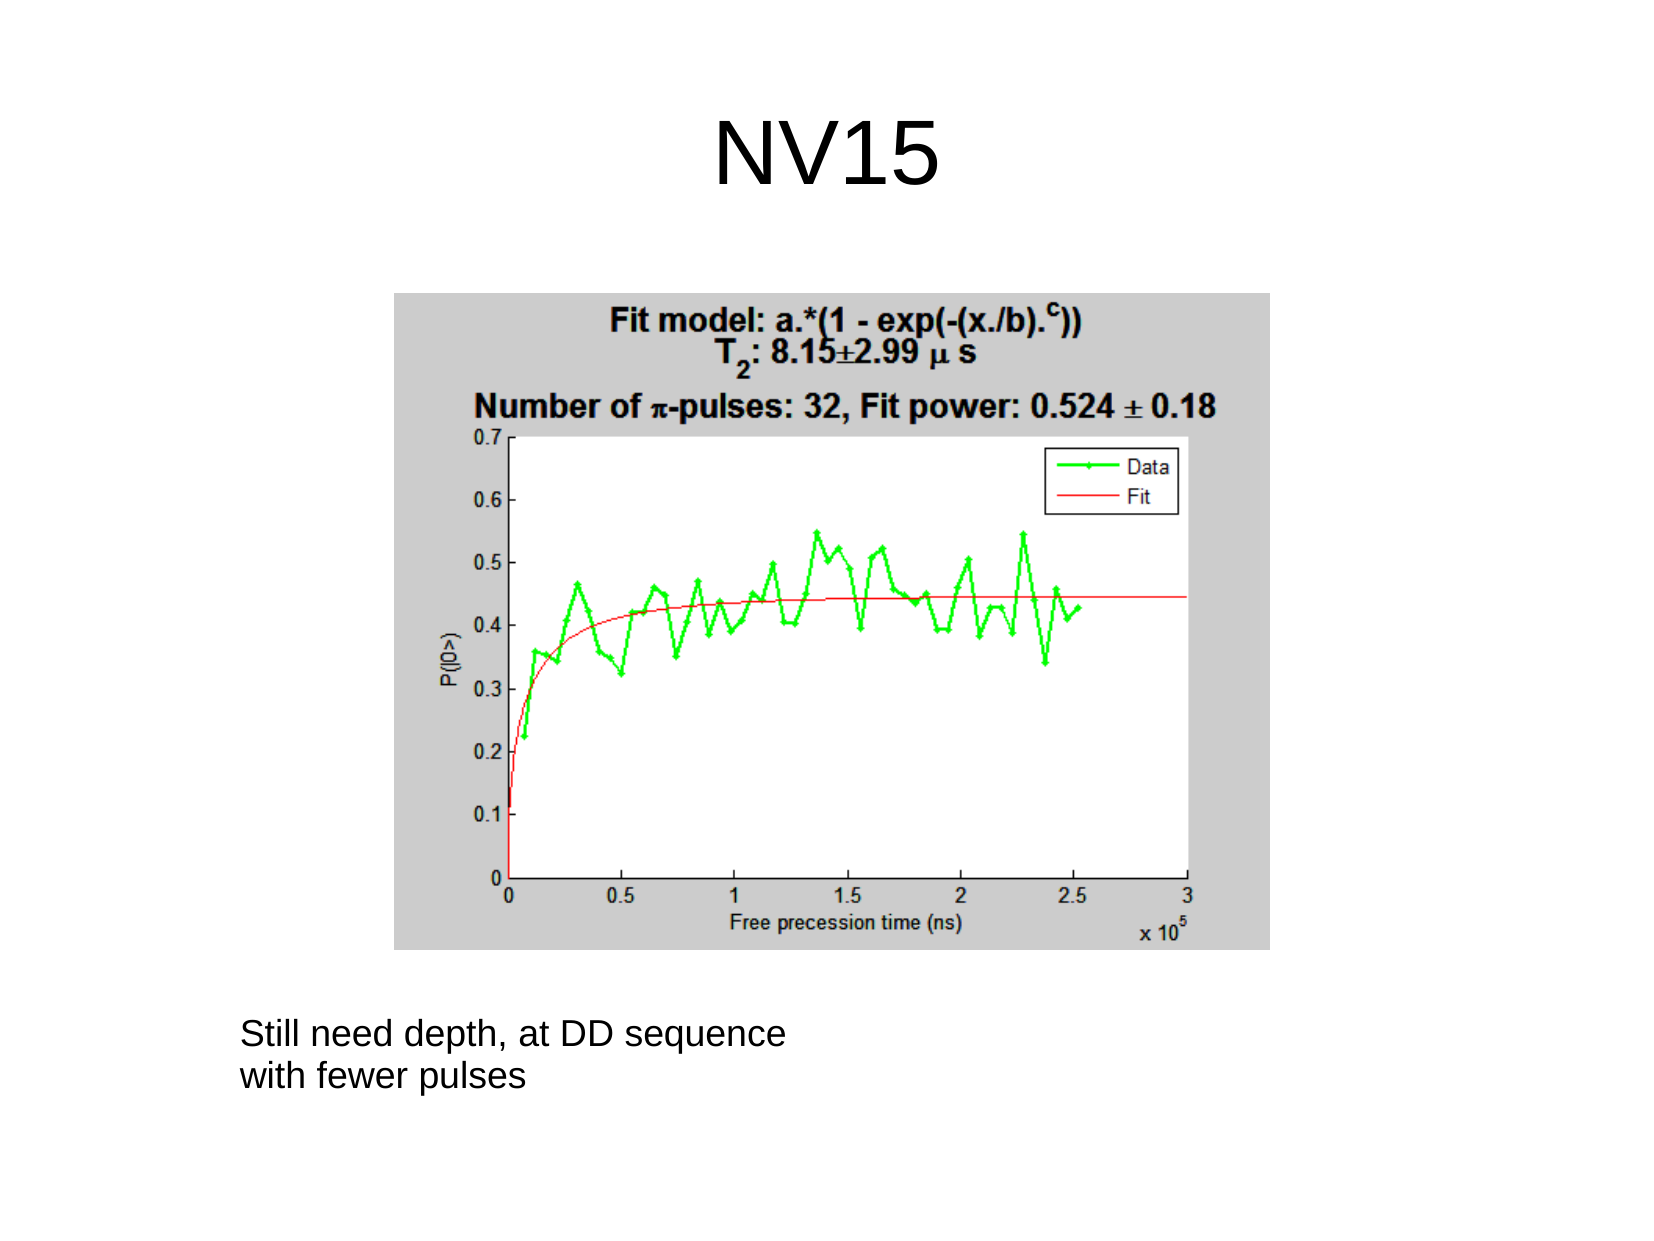

# NV15
Still need depth, at DD sequence with fewer pulses